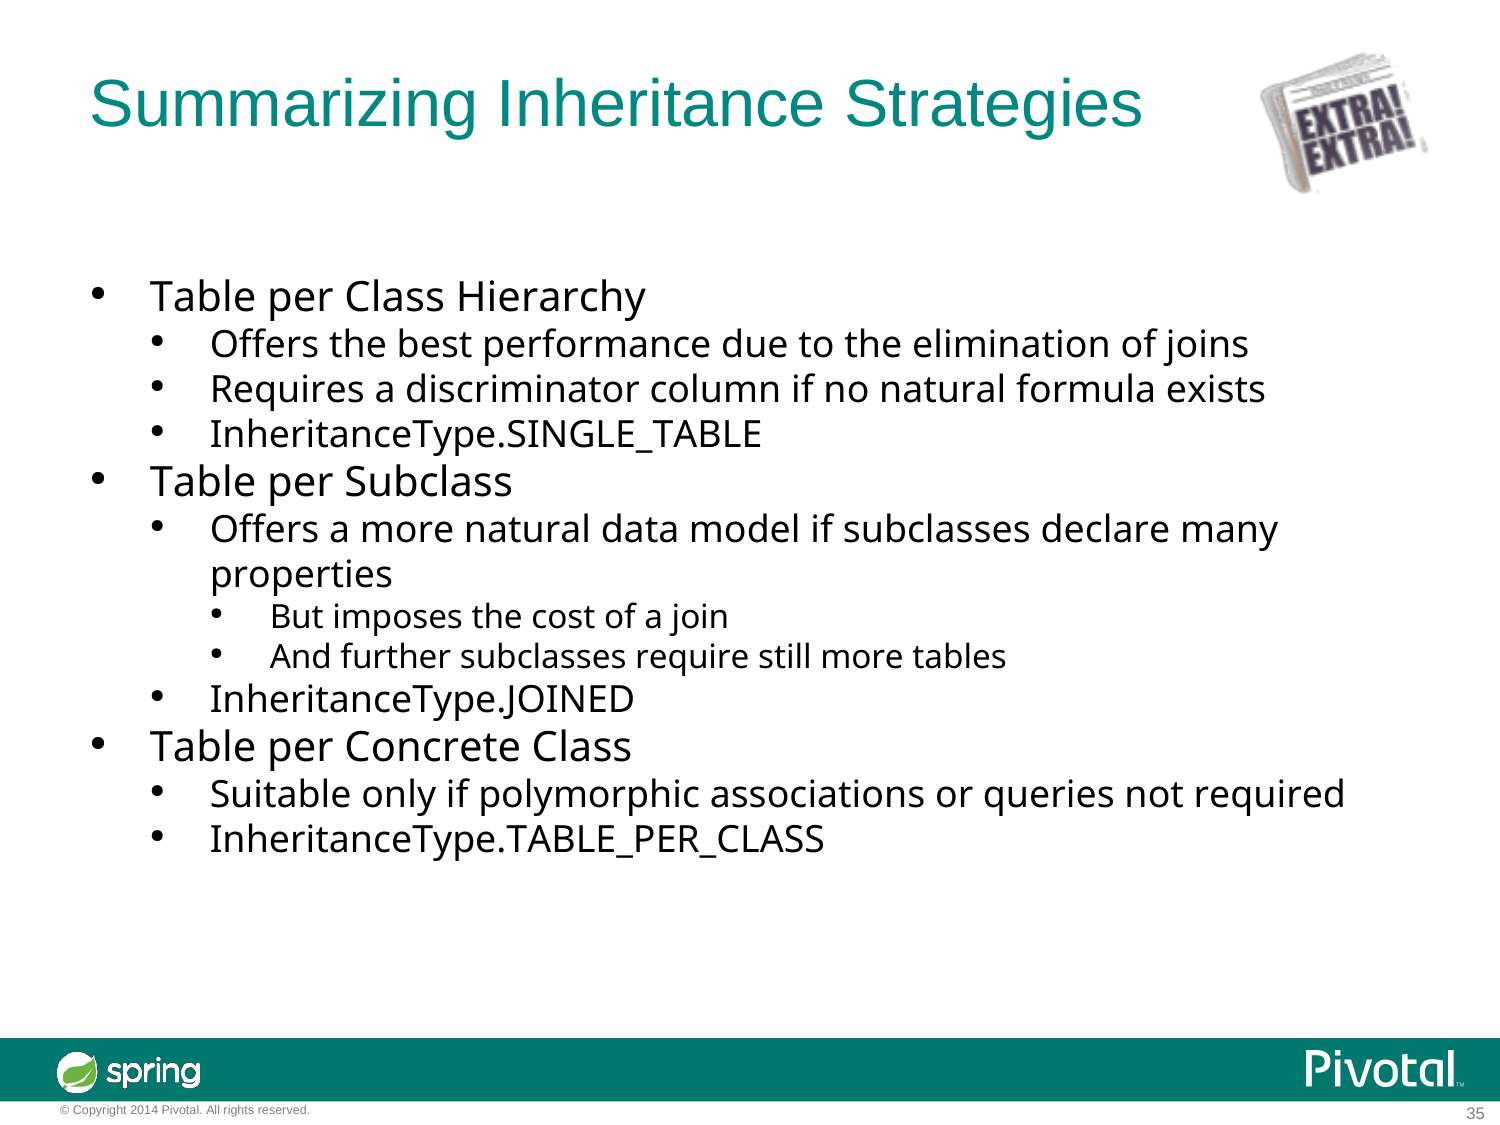

# Summarizing Inheritance Strategies
Table per Class Hierarchy
Offers the best performance due to the elimination of joins
Requires a discriminator column if no natural formula exists
InheritanceType.SINGLE_TABLE
Table per Subclass
Offers a more natural data model if subclasses declare many properties
But imposes the cost of a join
And further subclasses require still more tables
InheritanceType.JOINED
Table per Concrete Class
Suitable only if polymorphic associations or queries not required
InheritanceType.TABLE_PER_CLASS